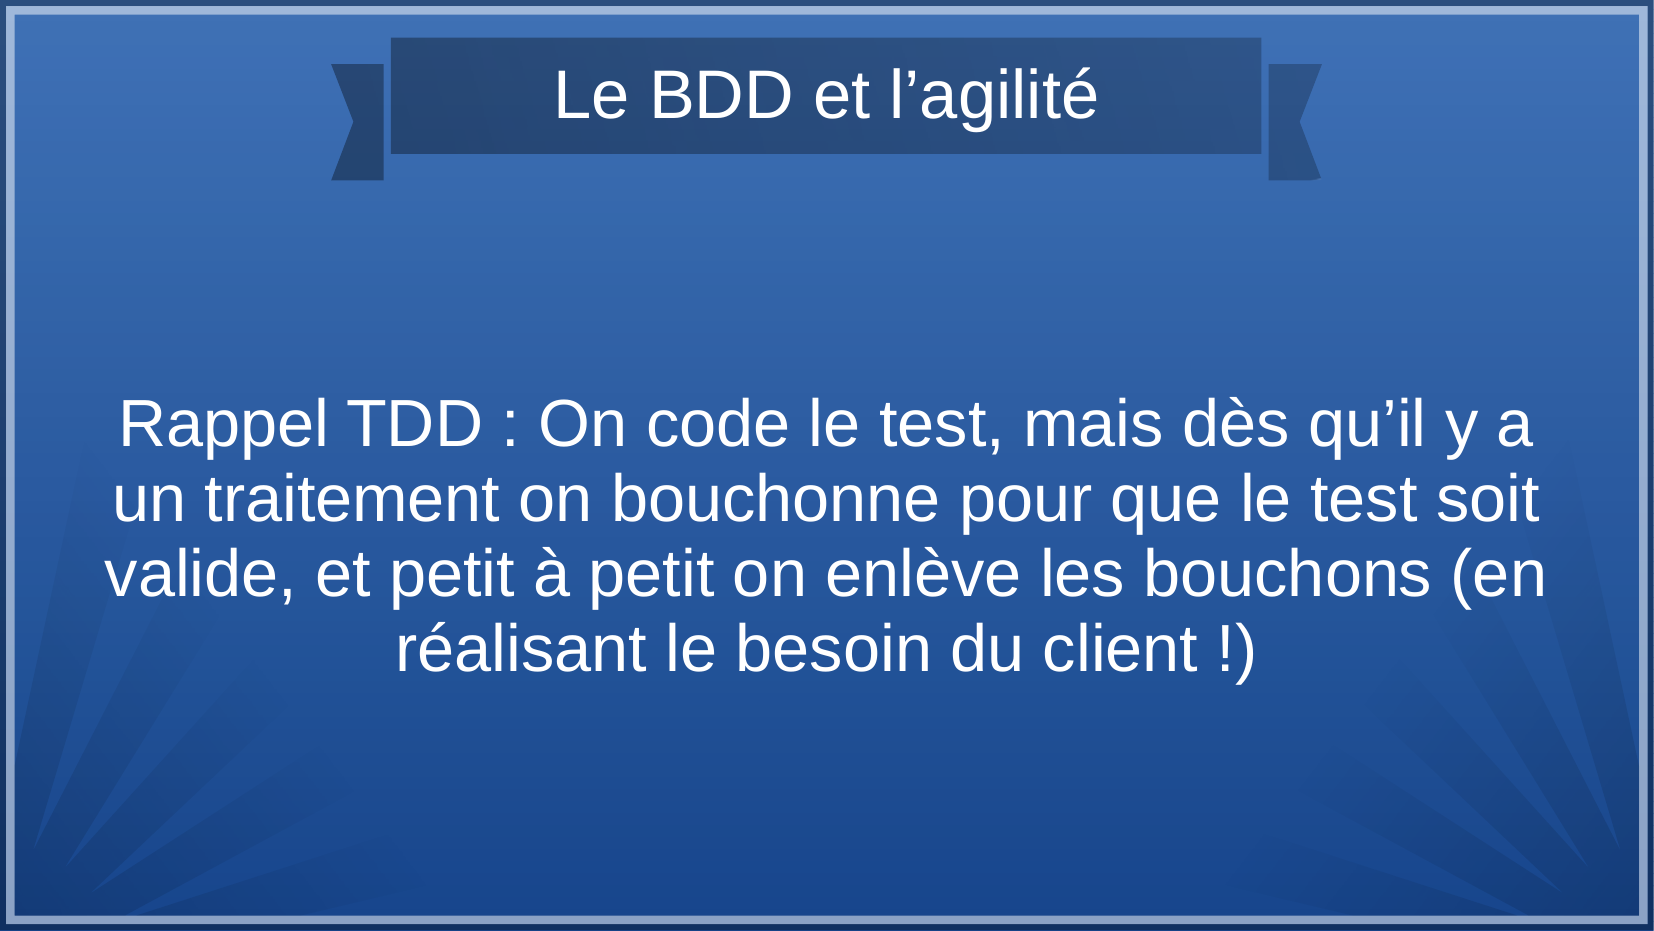

# Le BDD et l’agilité
Rappel TDD : On code le test, mais dès qu’il y a un traitement on bouchonne pour que le test soit valide, et petit à petit on enlève les bouchons (en réalisant le besoin du client !)